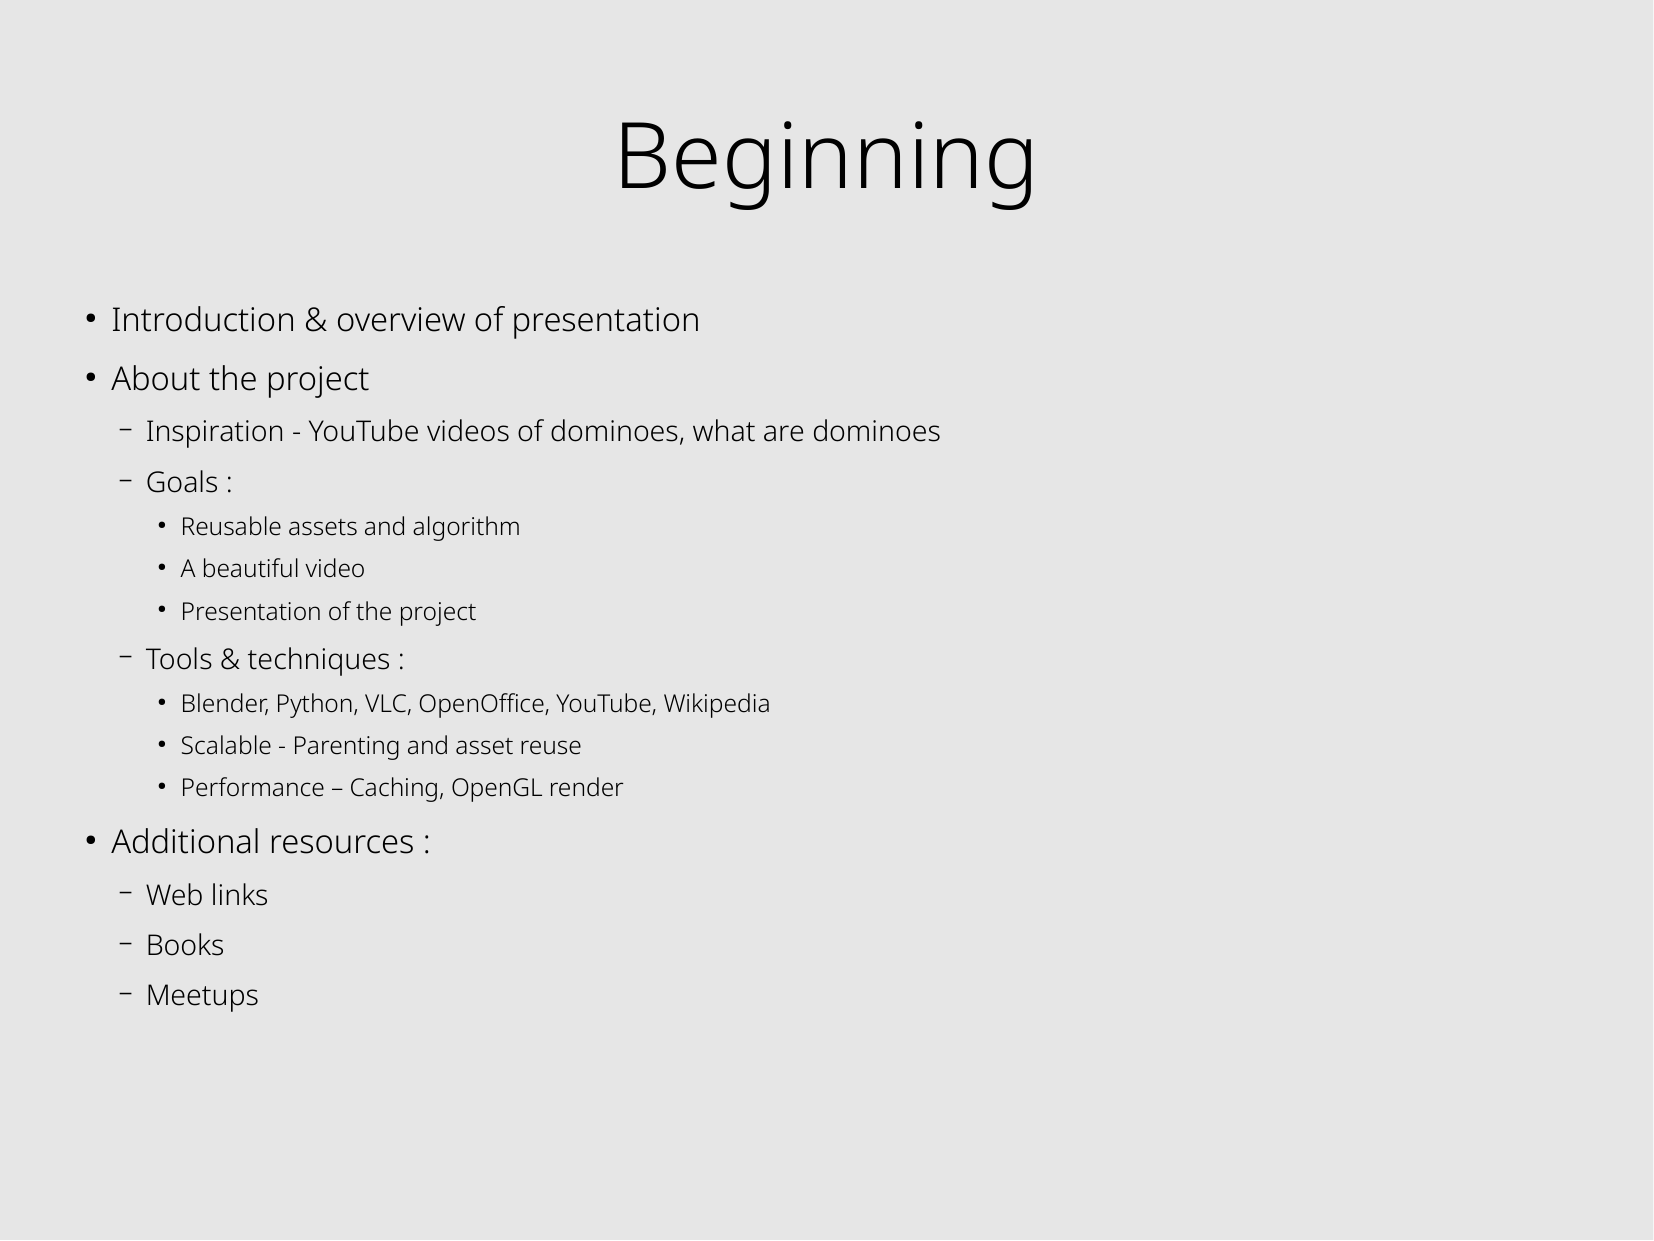

# Beginning
Introduction & overview of presentation
About the project
Inspiration - YouTube videos of dominoes, what are dominoes
Goals :
Reusable assets and algorithm
A beautiful video
Presentation of the project
Tools & techniques :
Blender, Python, VLC, OpenOffice, YouTube, Wikipedia
Scalable - Parenting and asset reuse
Performance – Caching, OpenGL render
Additional resources :
Web links
Books
Meetups